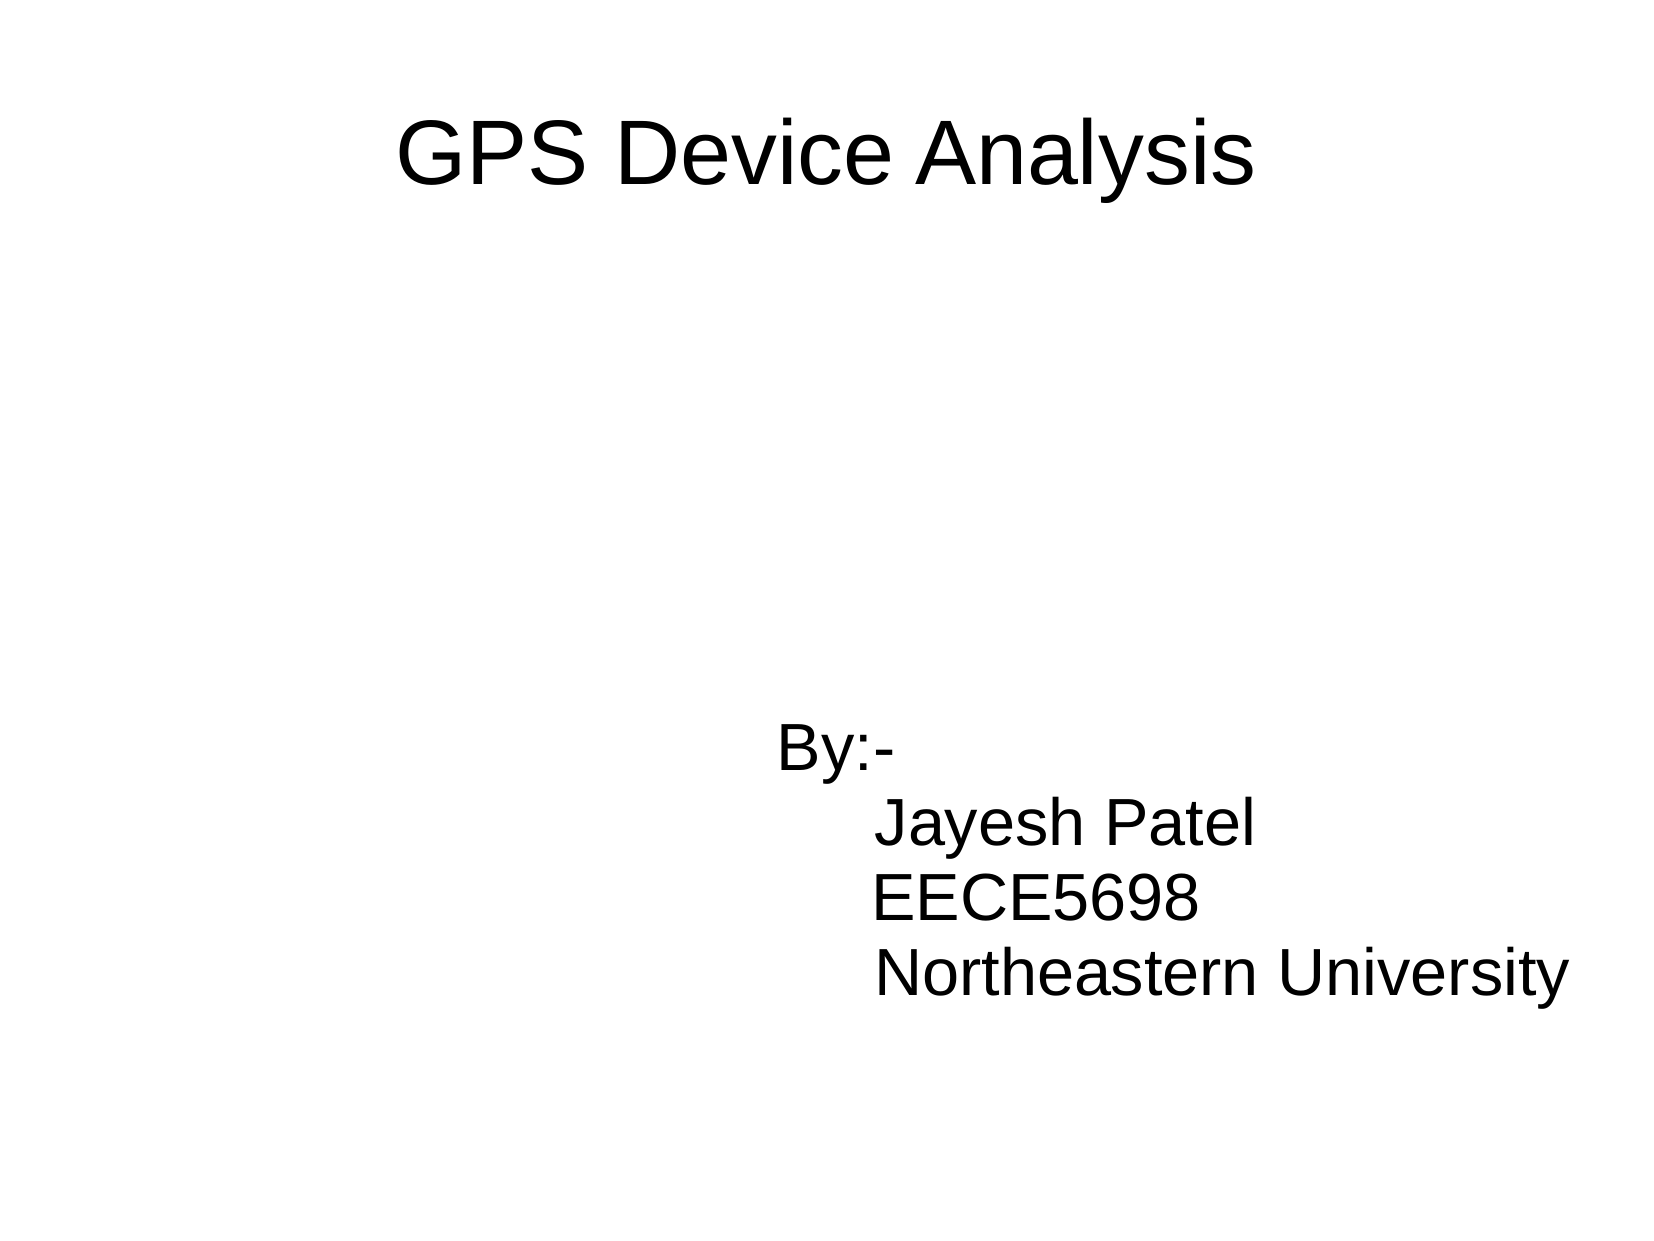

# GPS Device Analysis
 By:-
Jayesh Patel
EECE5698
 Northeastern University